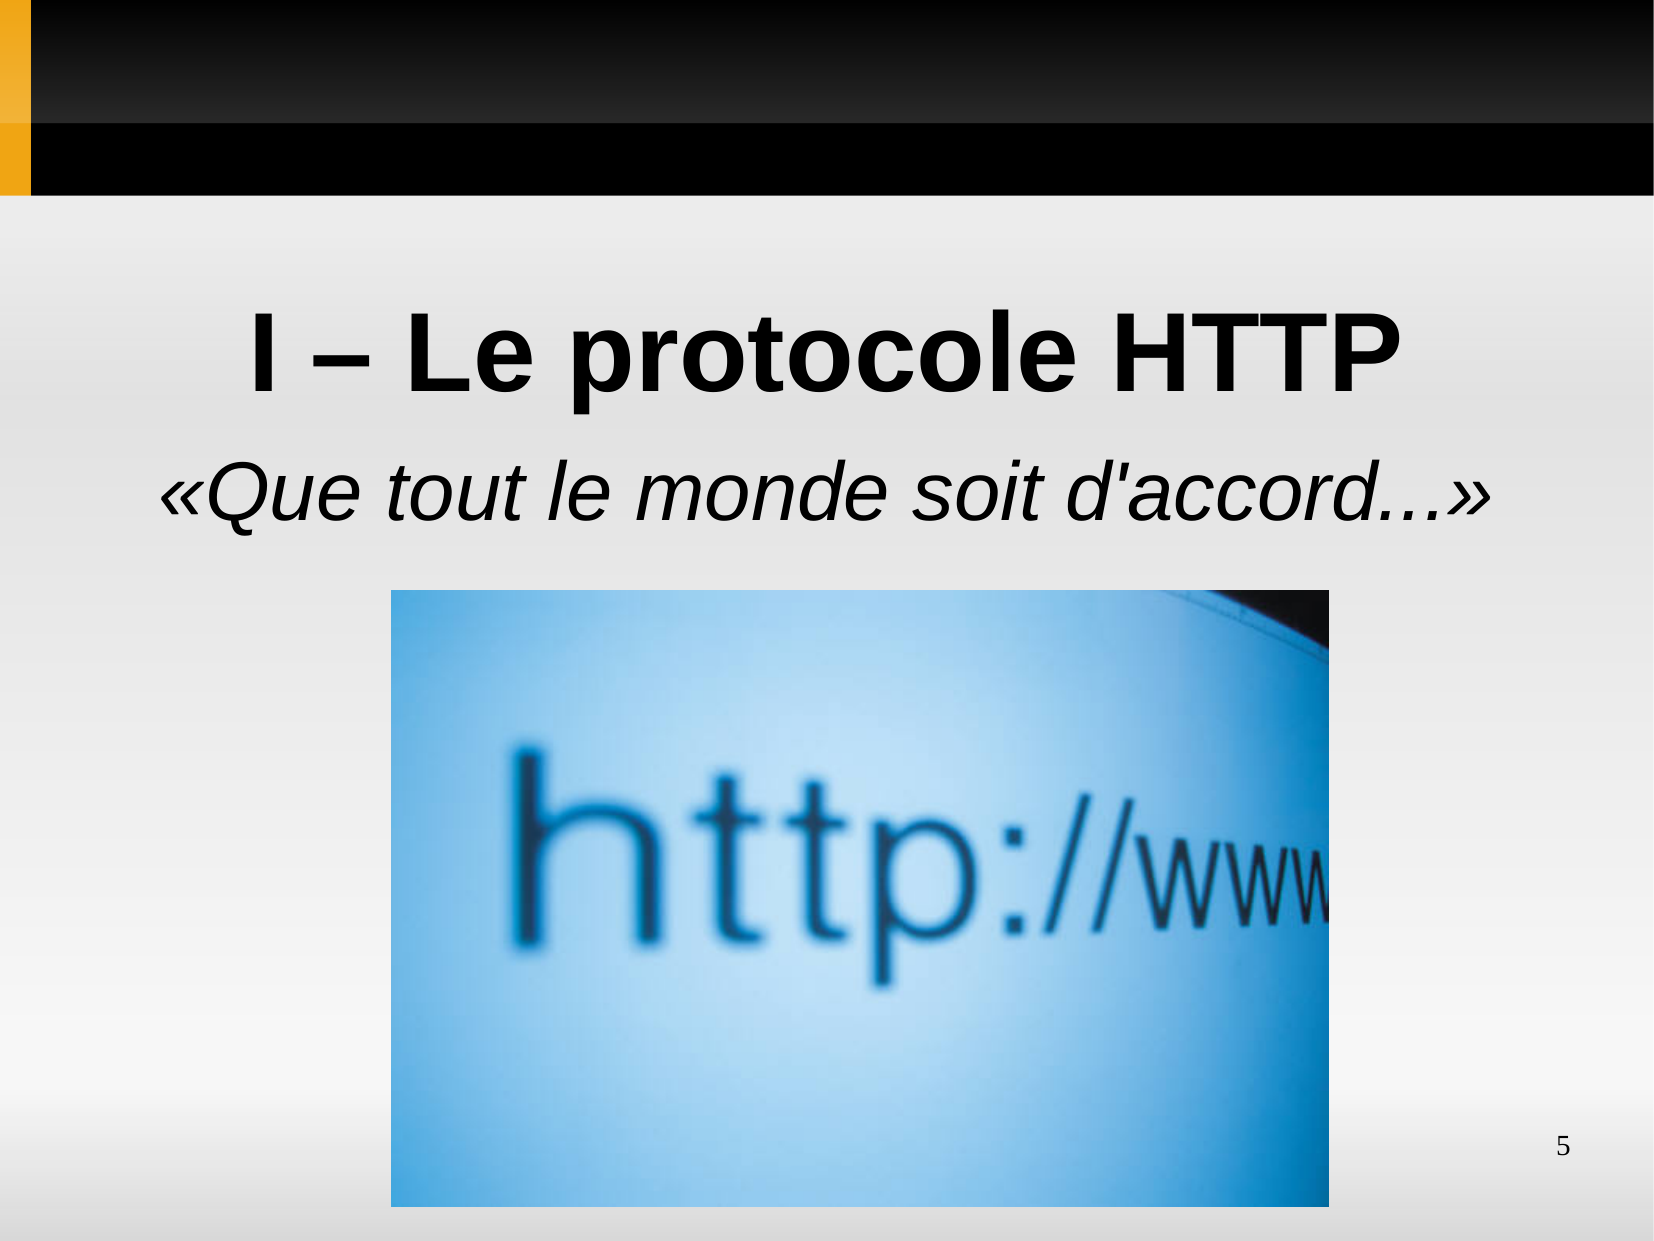

#
I – Le protocole HTTP
«Que tout le monde soit d'accord...»
5